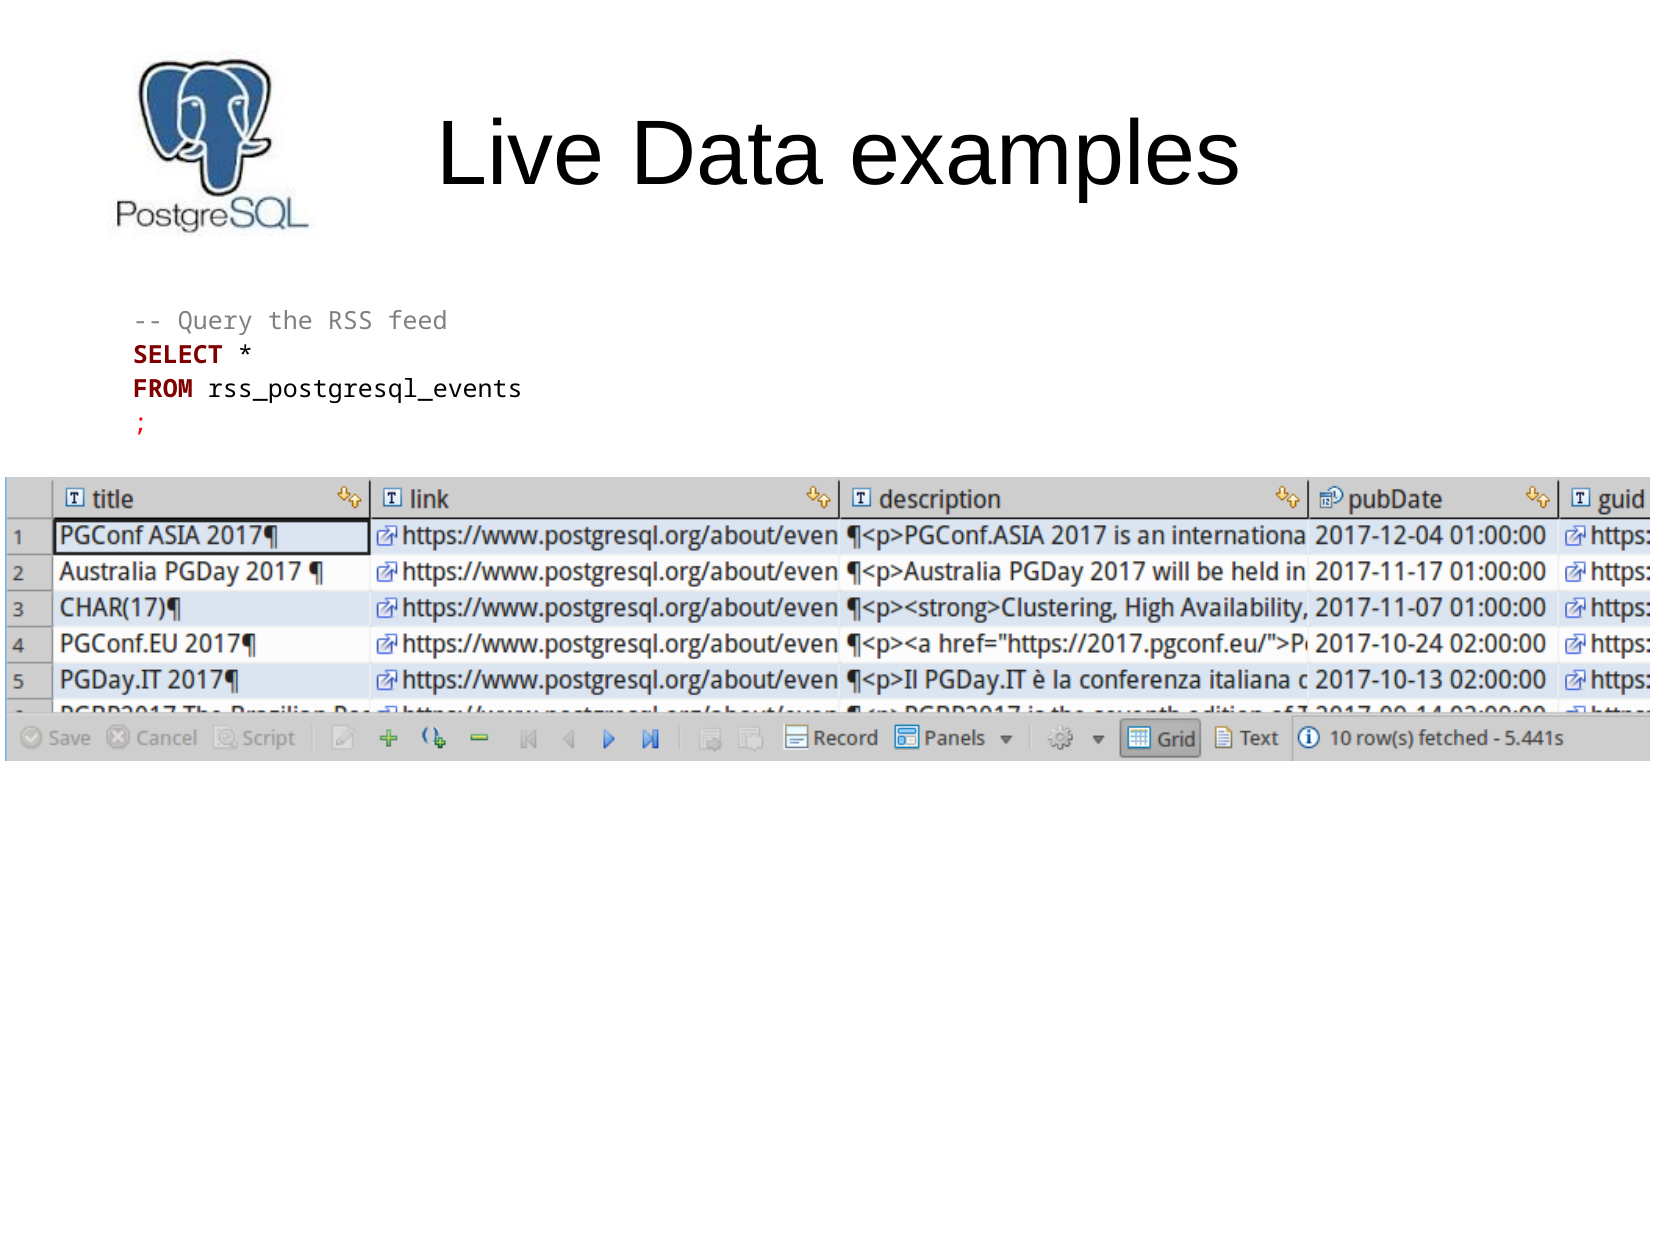

# Live Data examples
-- Query the RSS feed
SELECT *
FROM rss_postgresql_events
;